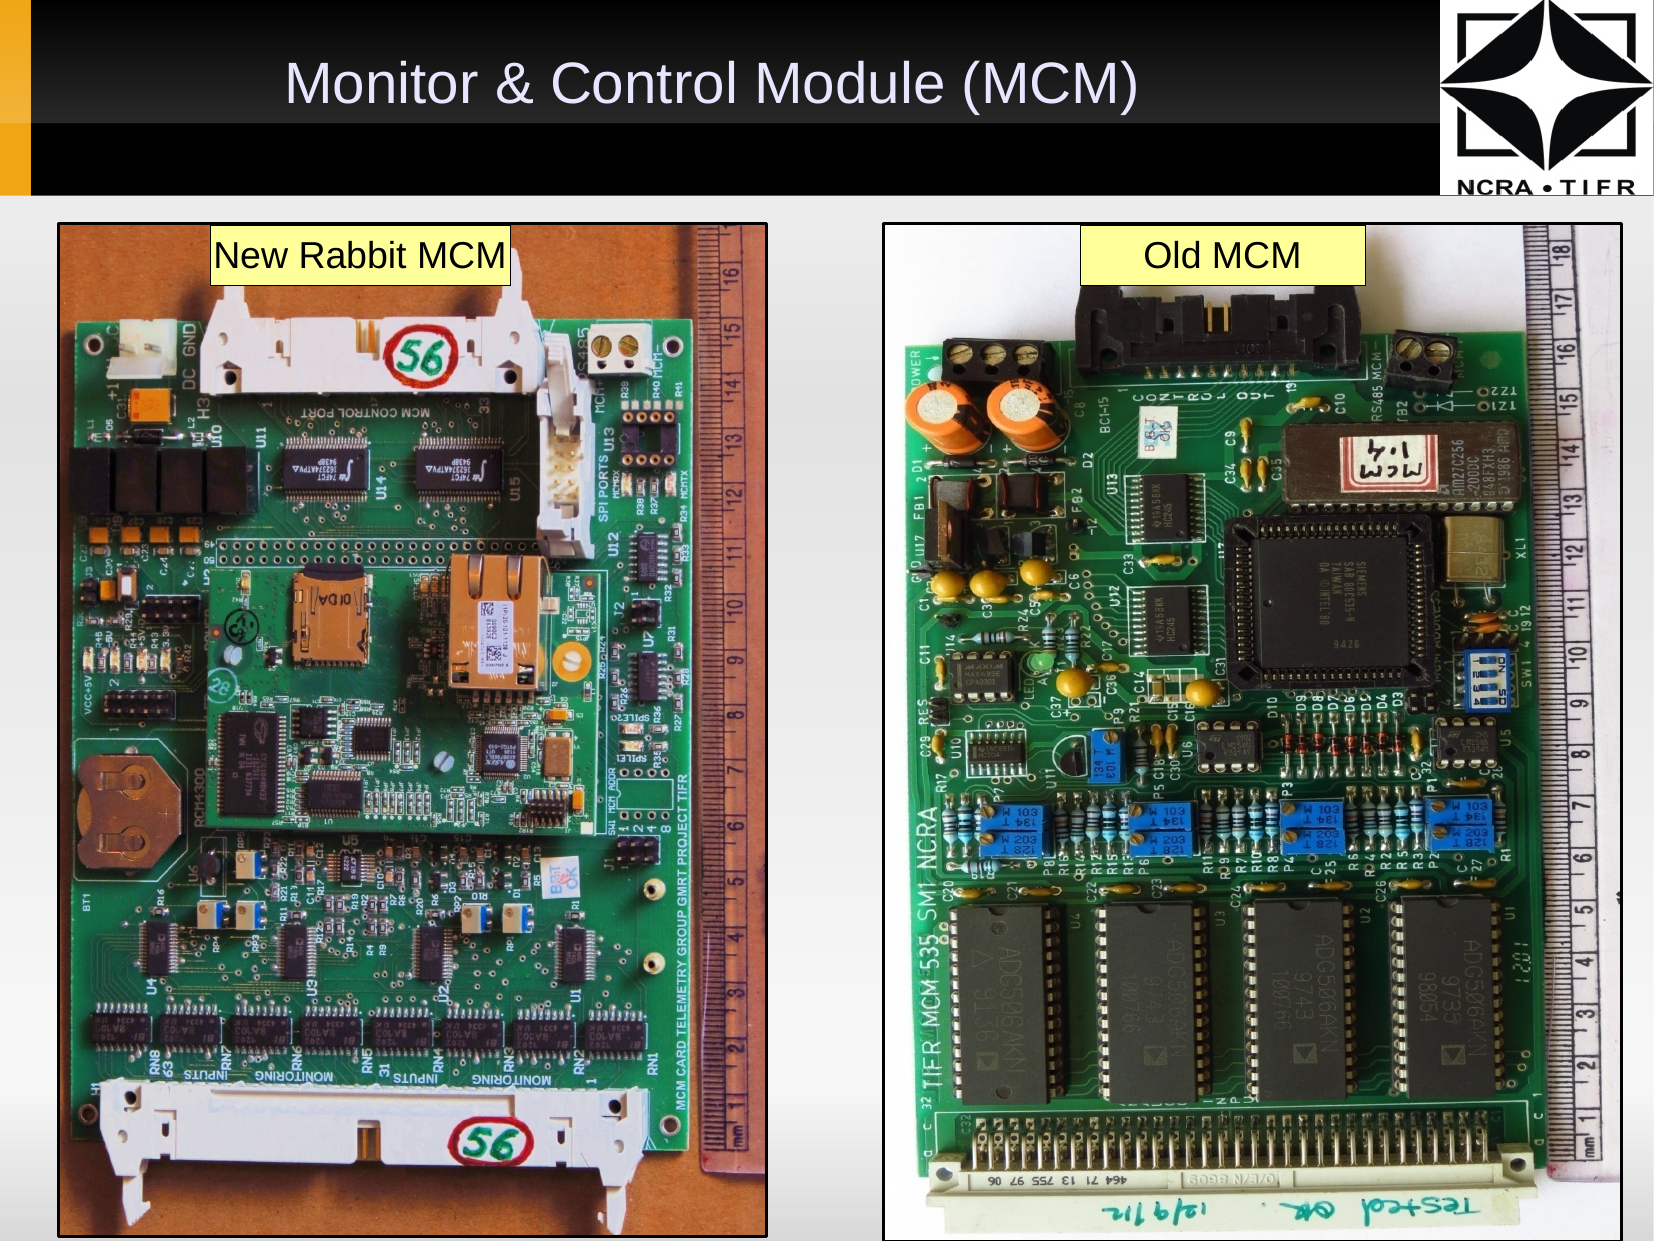

Monitor & Control Module (MCM)
New Rabbit MCM
Old MCM